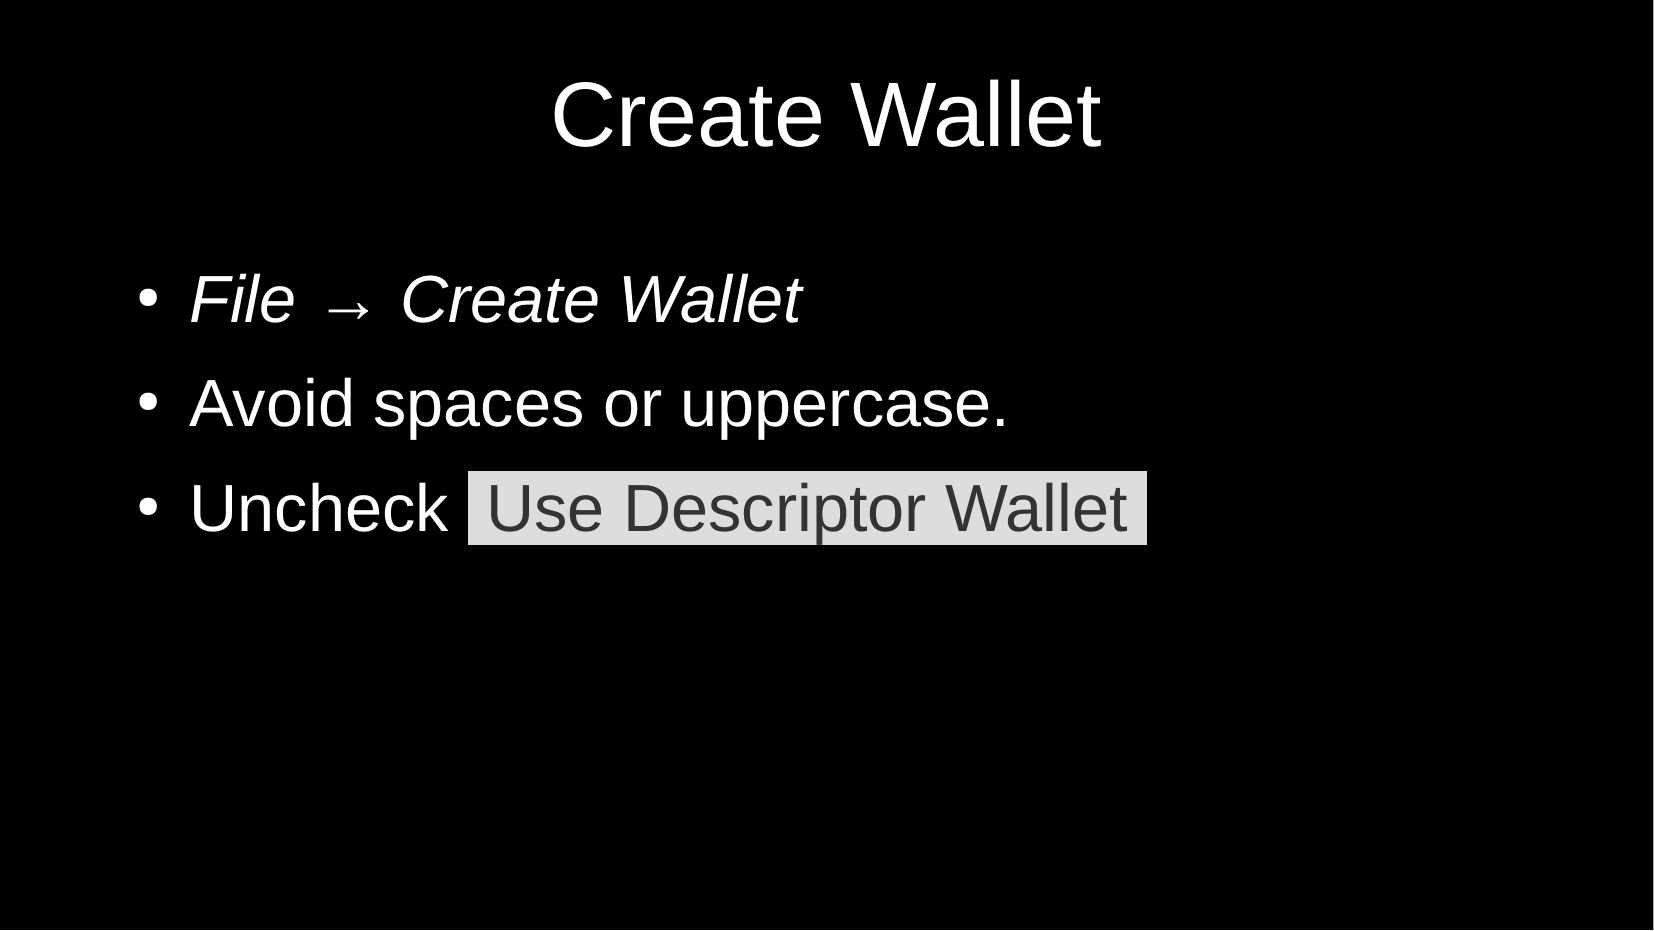

# Create Wallet
File → Create Wallet
Avoid spaces or uppercase.
Uncheck Use Descriptor Wallet